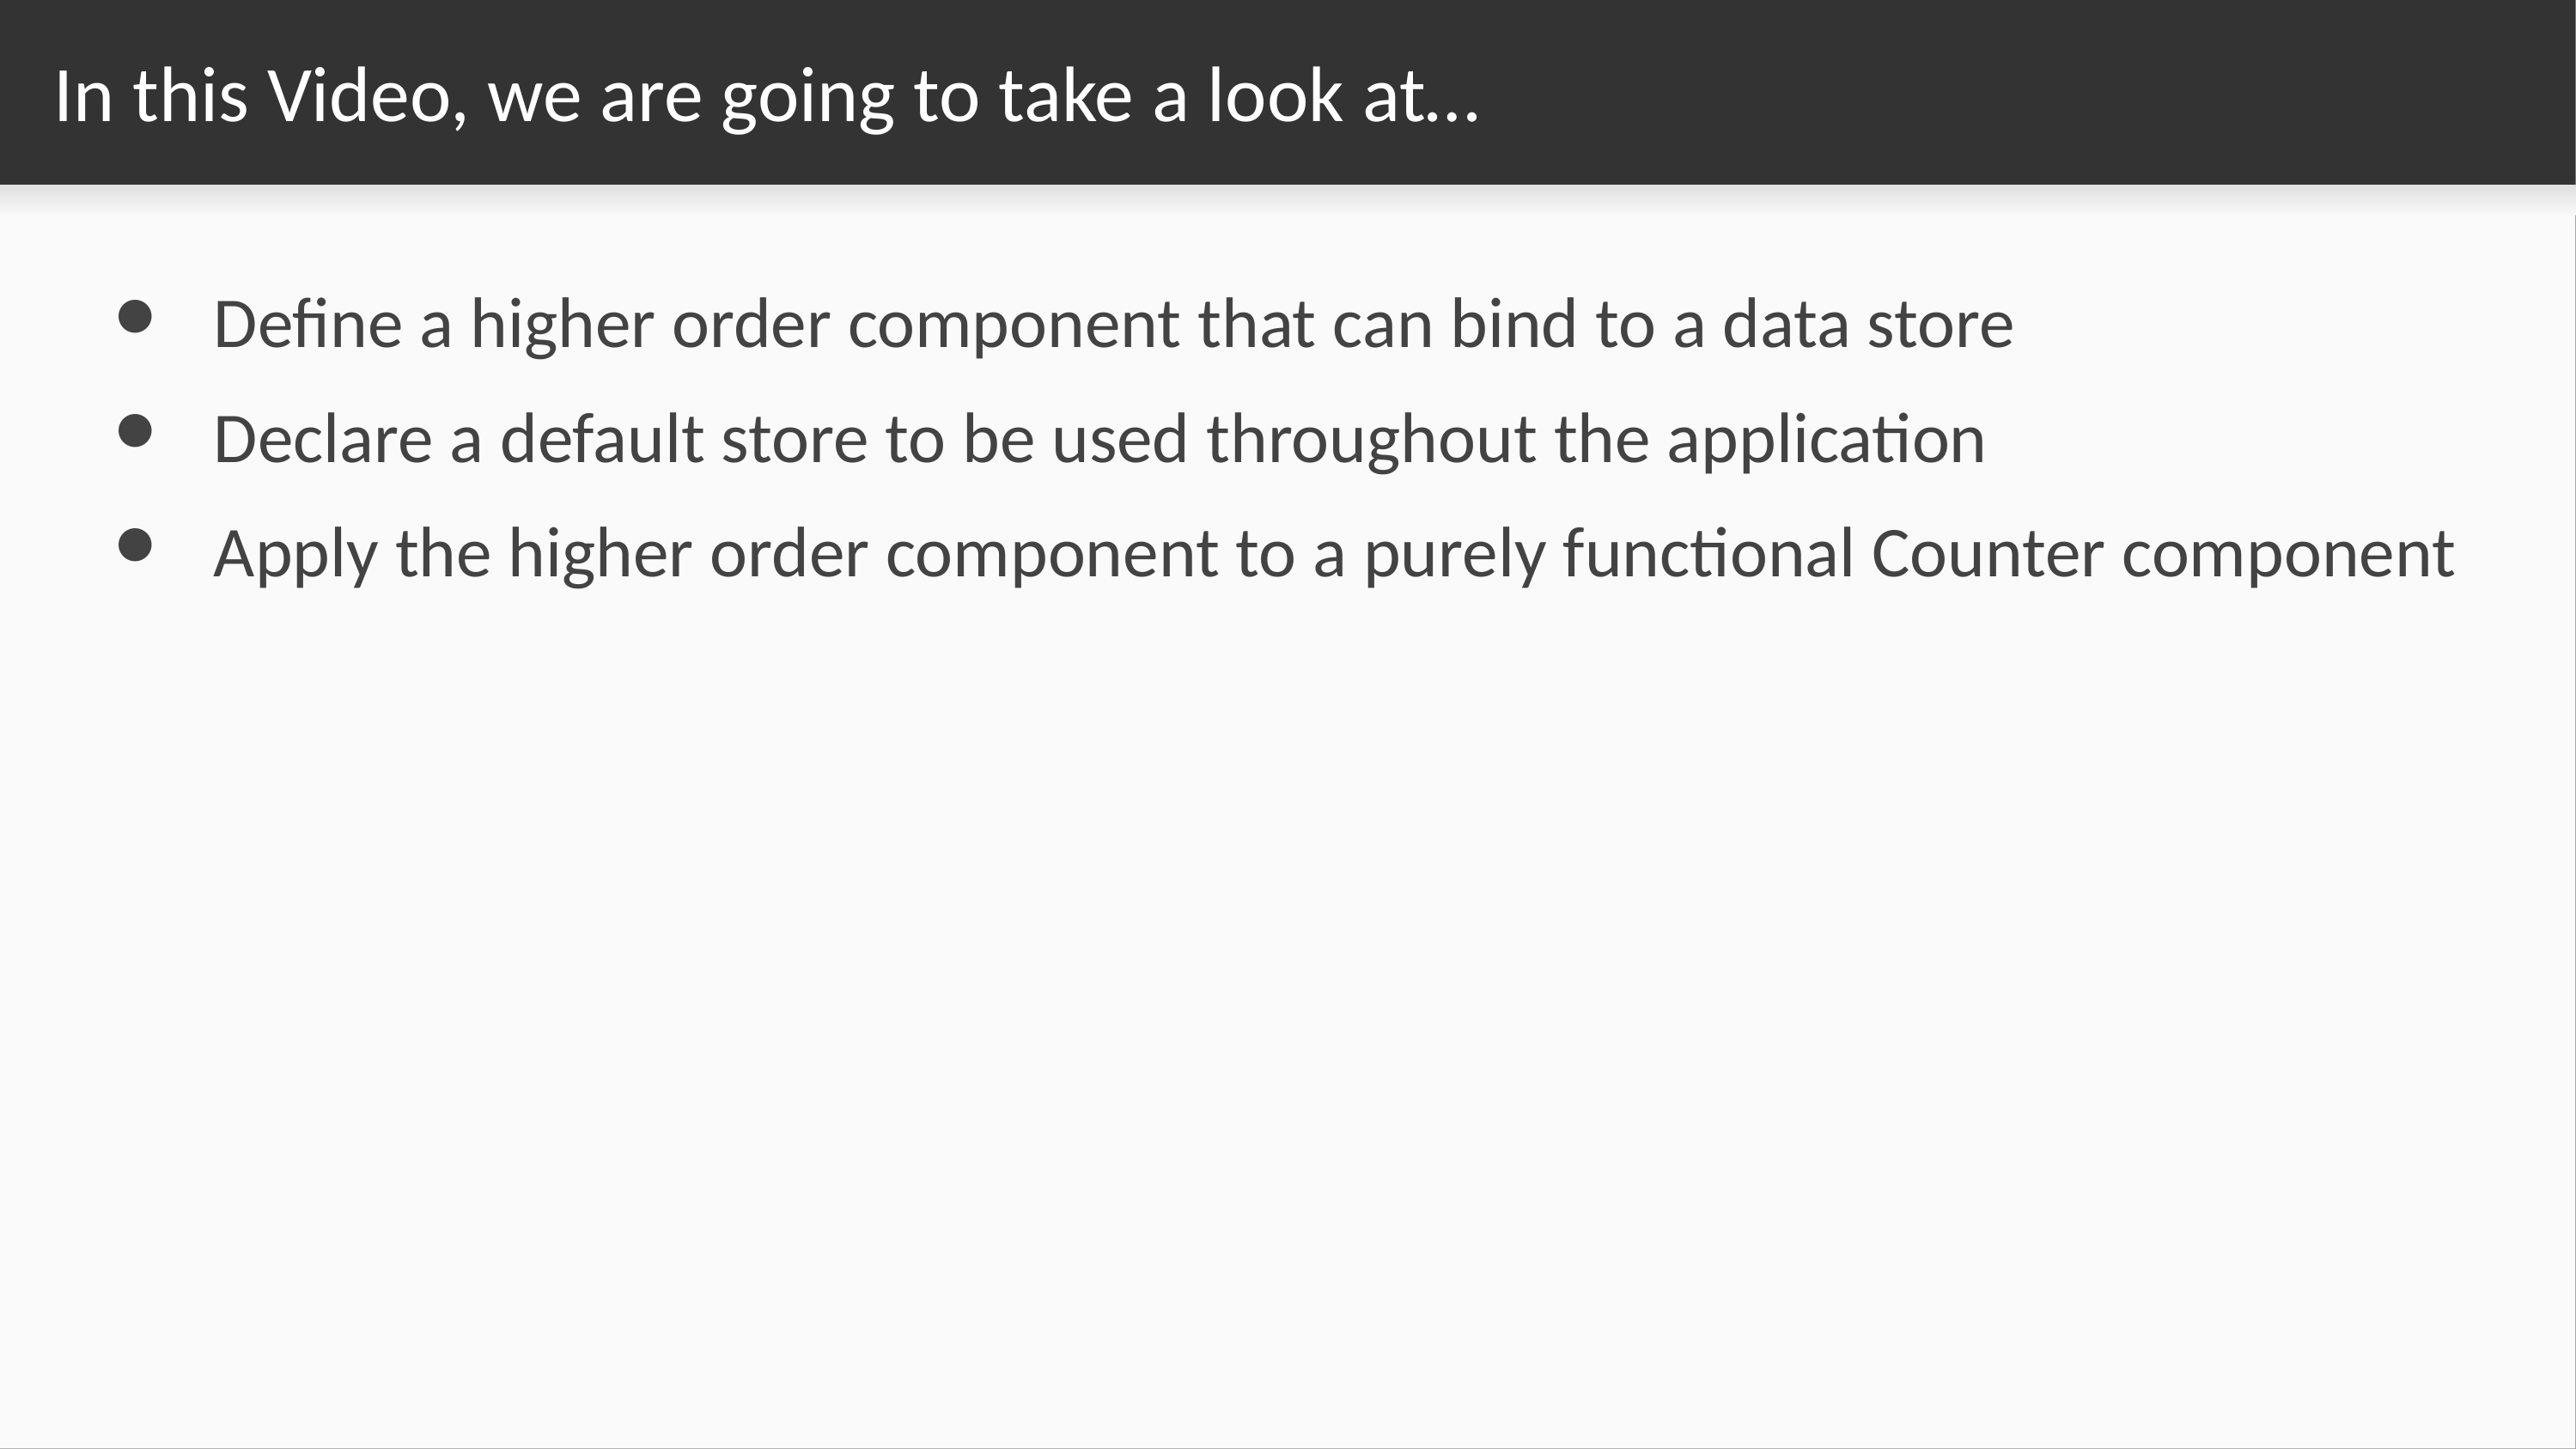

# In this Video, we are going to take a look at…
Define a higher order component that can bind to a data store
Declare a default store to be used throughout the application
Apply the higher order component to a purely functional Counter component